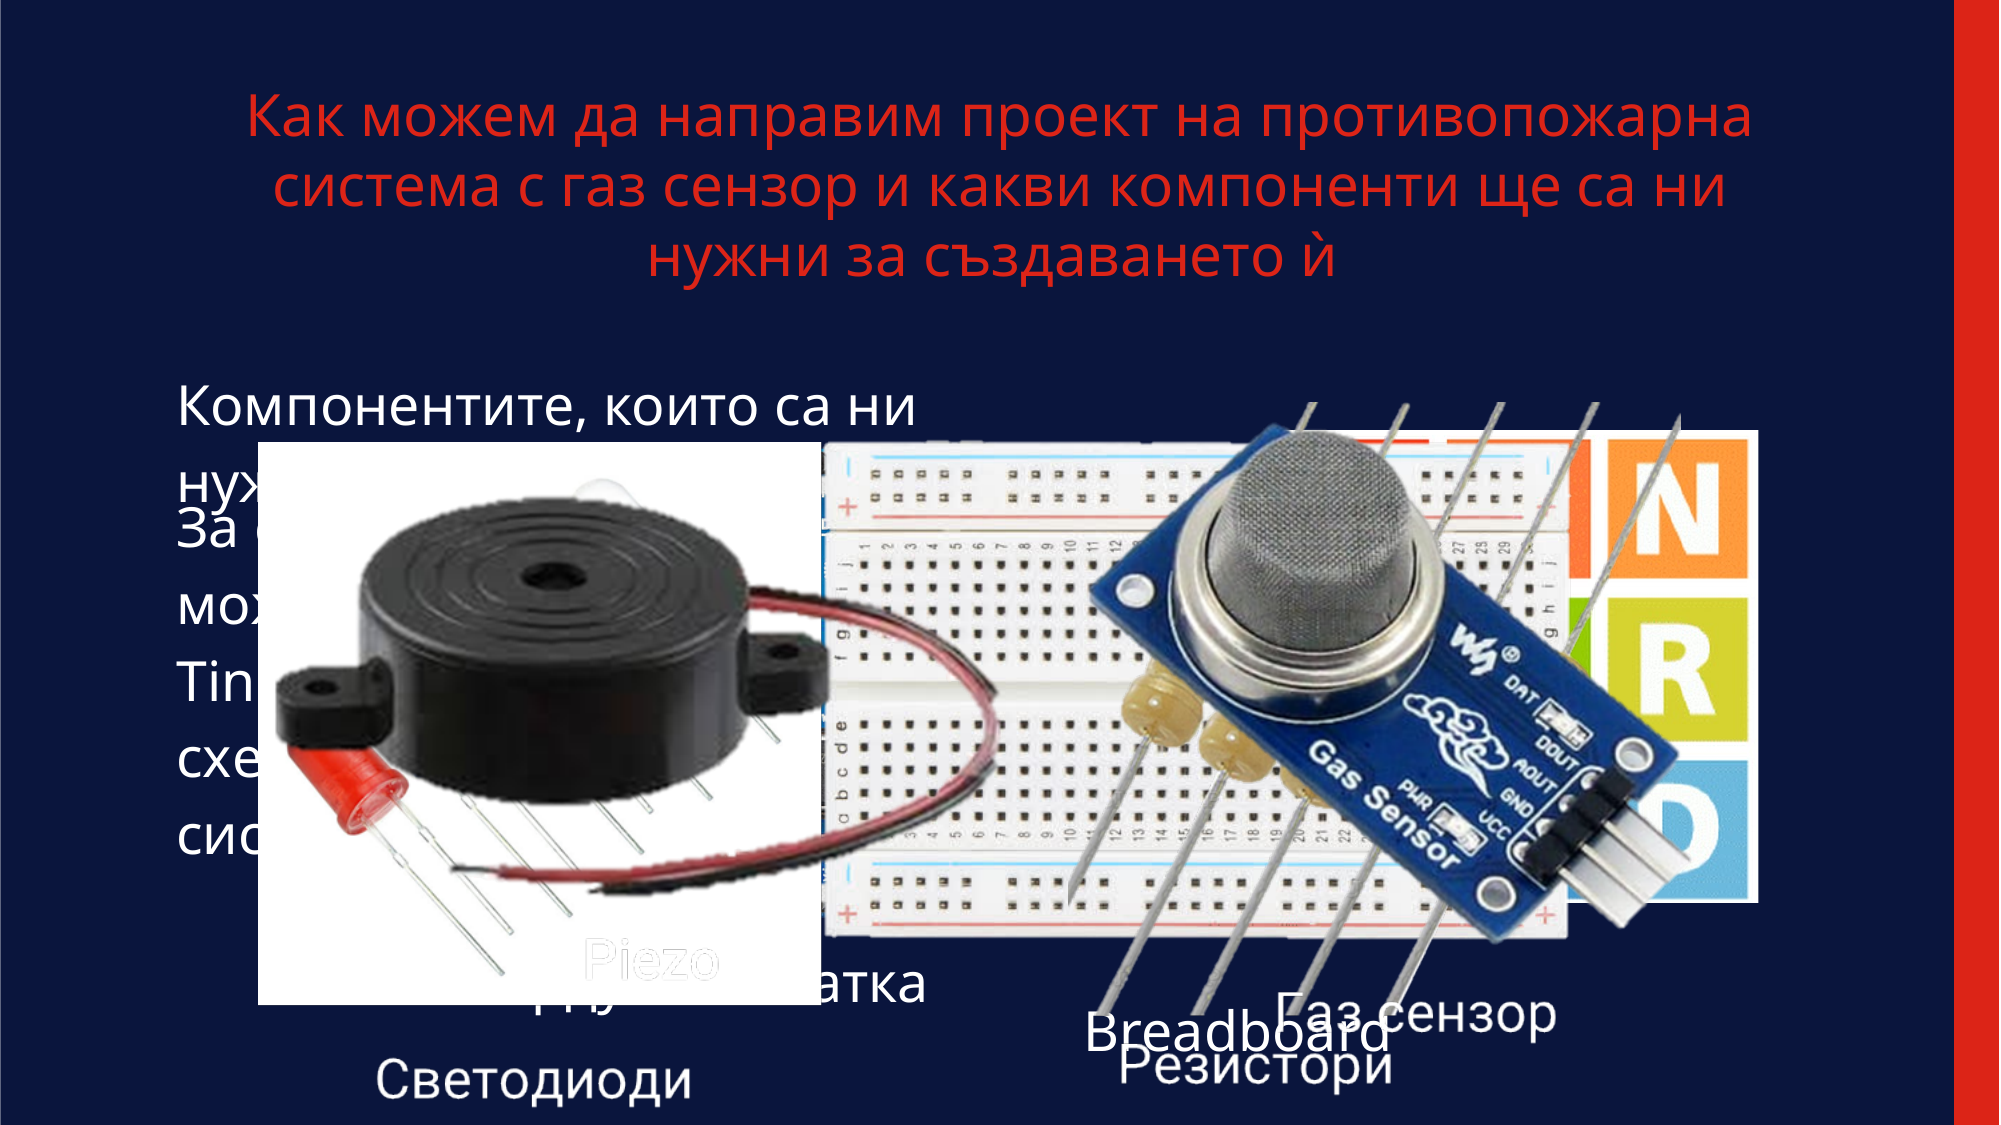

# Как можем да направим проект на противопожарна система с газ сензор и какви компоненти ще са ни нужни за създаването ѝ
Компонентите, които са ни нужни са:
За създаването на проекта можем да използваме сайта Tinkercat, в който да направим схема на противопожарната система
Ардуино платка
Breadboard